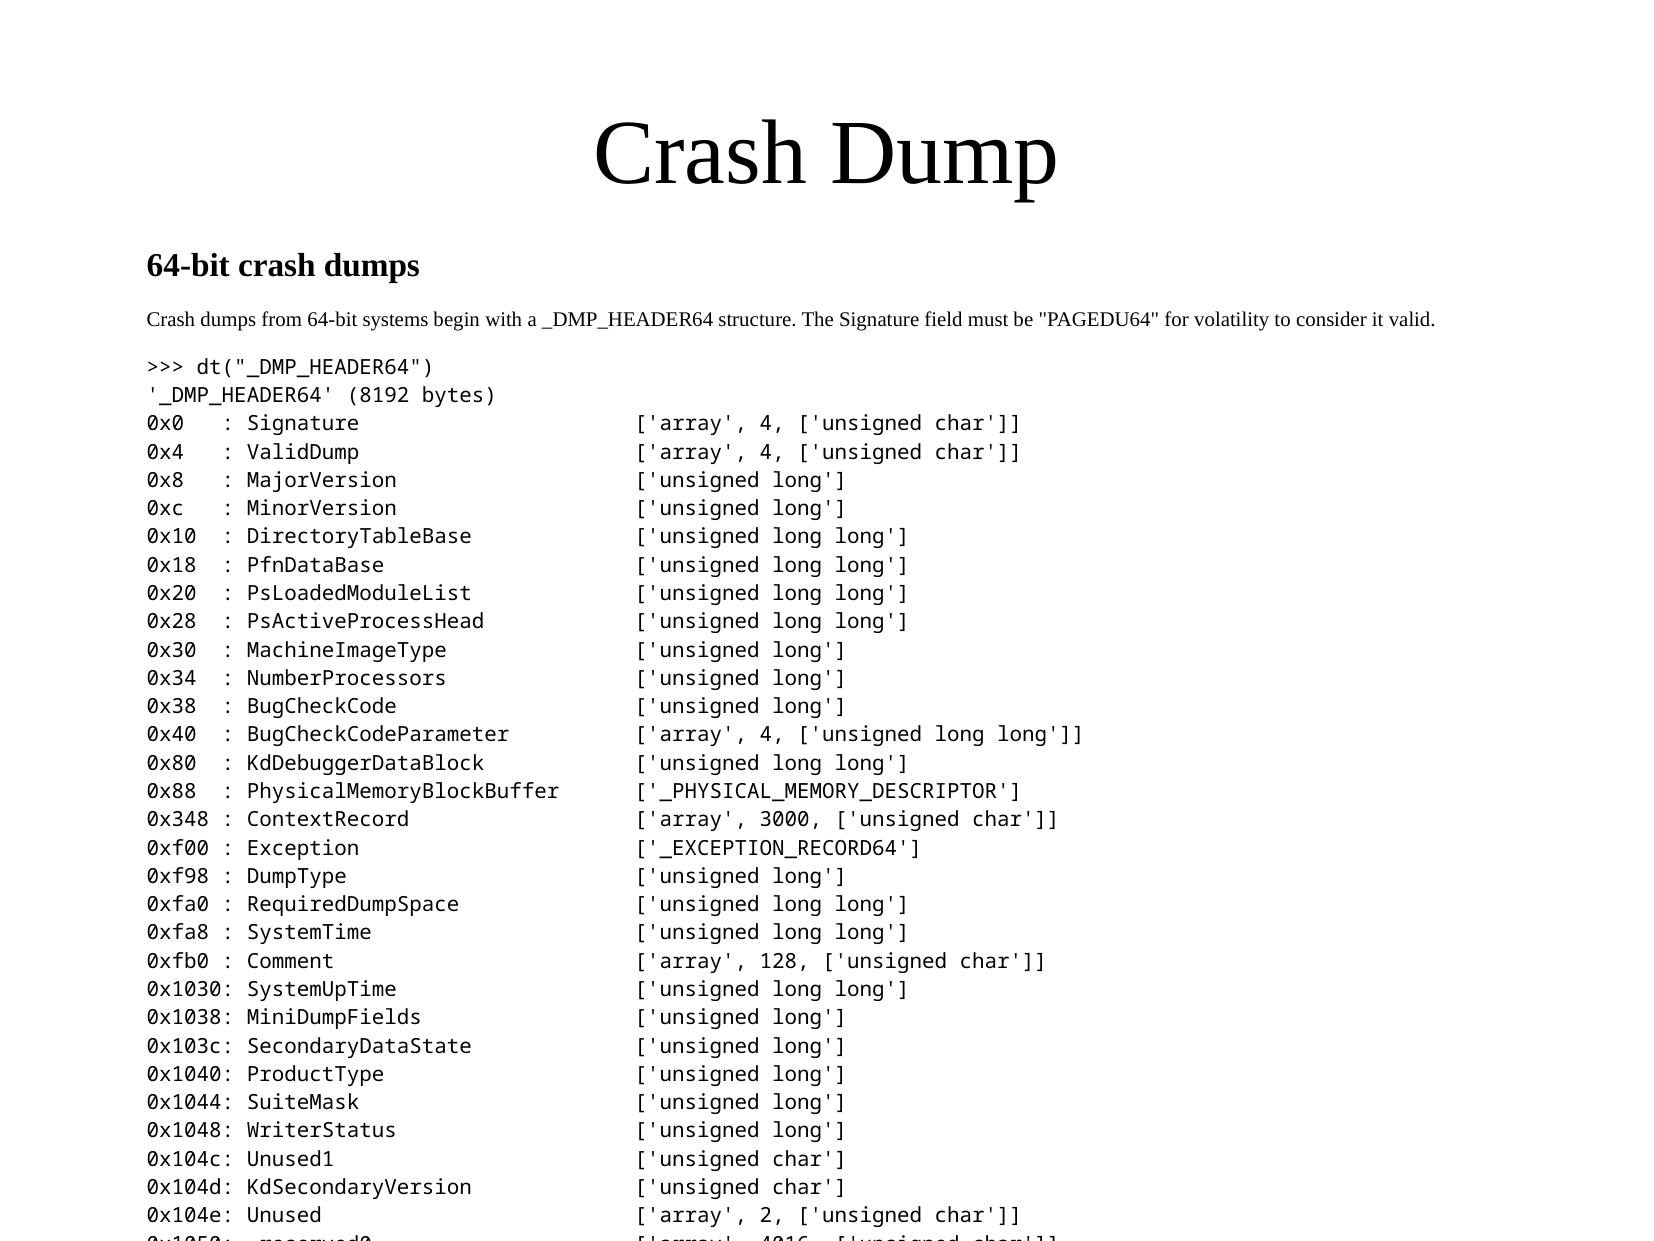

# Crash Dump
64-bit crash dumps
Crash dumps from 64-bit systems begin with a _DMP_HEADER64 structure. The Signature field must be "PAGEDU64" for volatility to consider it valid.
>>> dt("_DMP_HEADER64")
'_DMP_HEADER64' (8192 bytes)
0x0   : Signature                      ['array', 4, ['unsigned char']]
0x4   : ValidDump                      ['array', 4, ['unsigned char']]
0x8   : MajorVersion                   ['unsigned long']
0xc   : MinorVersion                   ['unsigned long']
0x10  : DirectoryTableBase             ['unsigned long long']
0x18  : PfnDataBase                    ['unsigned long long']
0x20  : PsLoadedModuleList             ['unsigned long long']
0x28  : PsActiveProcessHead            ['unsigned long long']
0x30  : MachineImageType               ['unsigned long']
0x34  : NumberProcessors               ['unsigned long']
0x38  : BugCheckCode                   ['unsigned long']
0x40  : BugCheckCodeParameter          ['array', 4, ['unsigned long long']]
0x80  : KdDebuggerDataBlock            ['unsigned long long']
0x88  : PhysicalMemoryBlockBuffer      ['_PHYSICAL_MEMORY_DESCRIPTOR']
0x348 : ContextRecord                  ['array', 3000, ['unsigned char']]
0xf00 : Exception                      ['_EXCEPTION_RECORD64']
0xf98 : DumpType                       ['unsigned long']
0xfa0 : RequiredDumpSpace              ['unsigned long long']
0xfa8 : SystemTime                     ['unsigned long long']
0xfb0 : Comment                        ['array', 128, ['unsigned char']]
0x1030: SystemUpTime                   ['unsigned long long']
0x1038: MiniDumpFields                 ['unsigned long']
0x103c: SecondaryDataState             ['unsigned long']
0x1040: ProductType                    ['unsigned long']
0x1044: SuiteMask                      ['unsigned long']
0x1048: WriterStatus                   ['unsigned long']
0x104c: Unused1                        ['unsigned char']
0x104d: KdSecondaryVersion             ['unsigned char']
0x104e: Unused                         ['array', 2, ['unsigned char']]
0x1050: _reserved0                     ['array', 4016, ['unsigned char']]